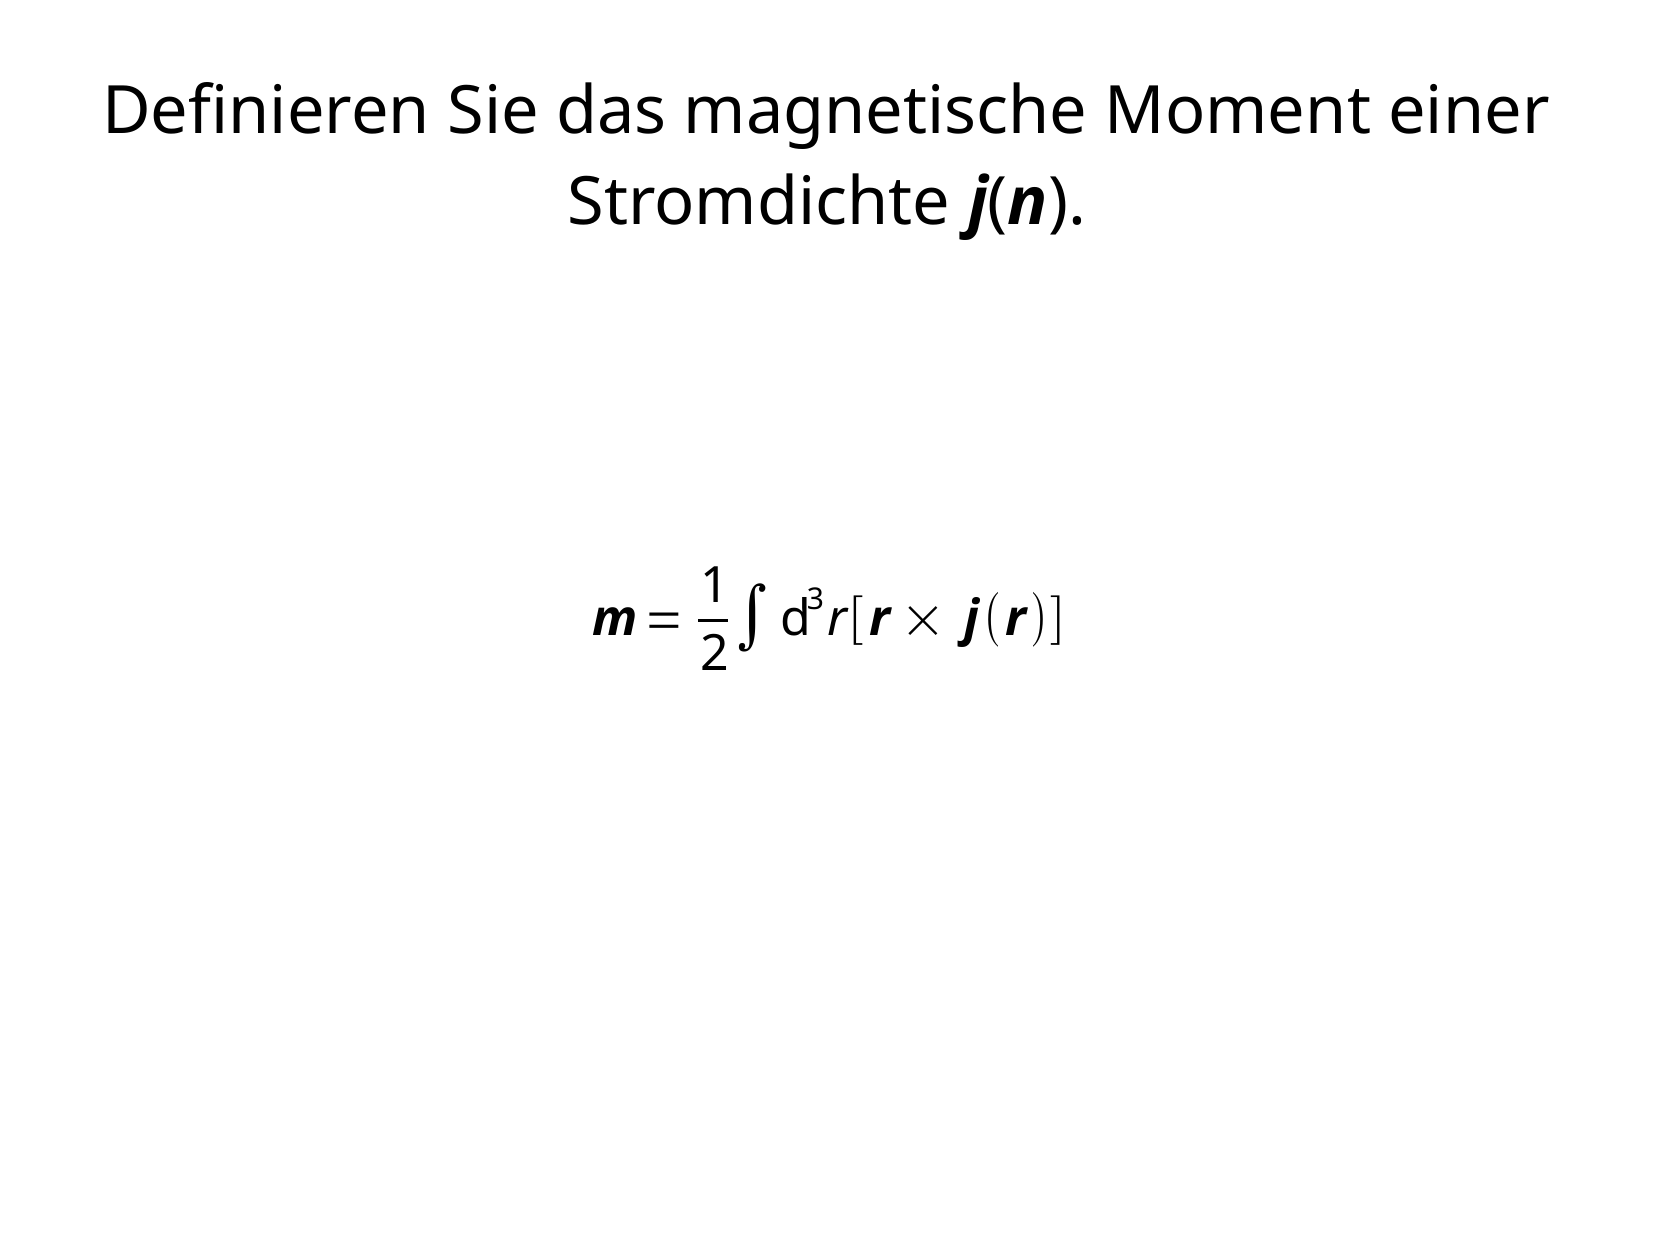

# Definieren Sie das magnetische Moment einer Stromdichte j(n).